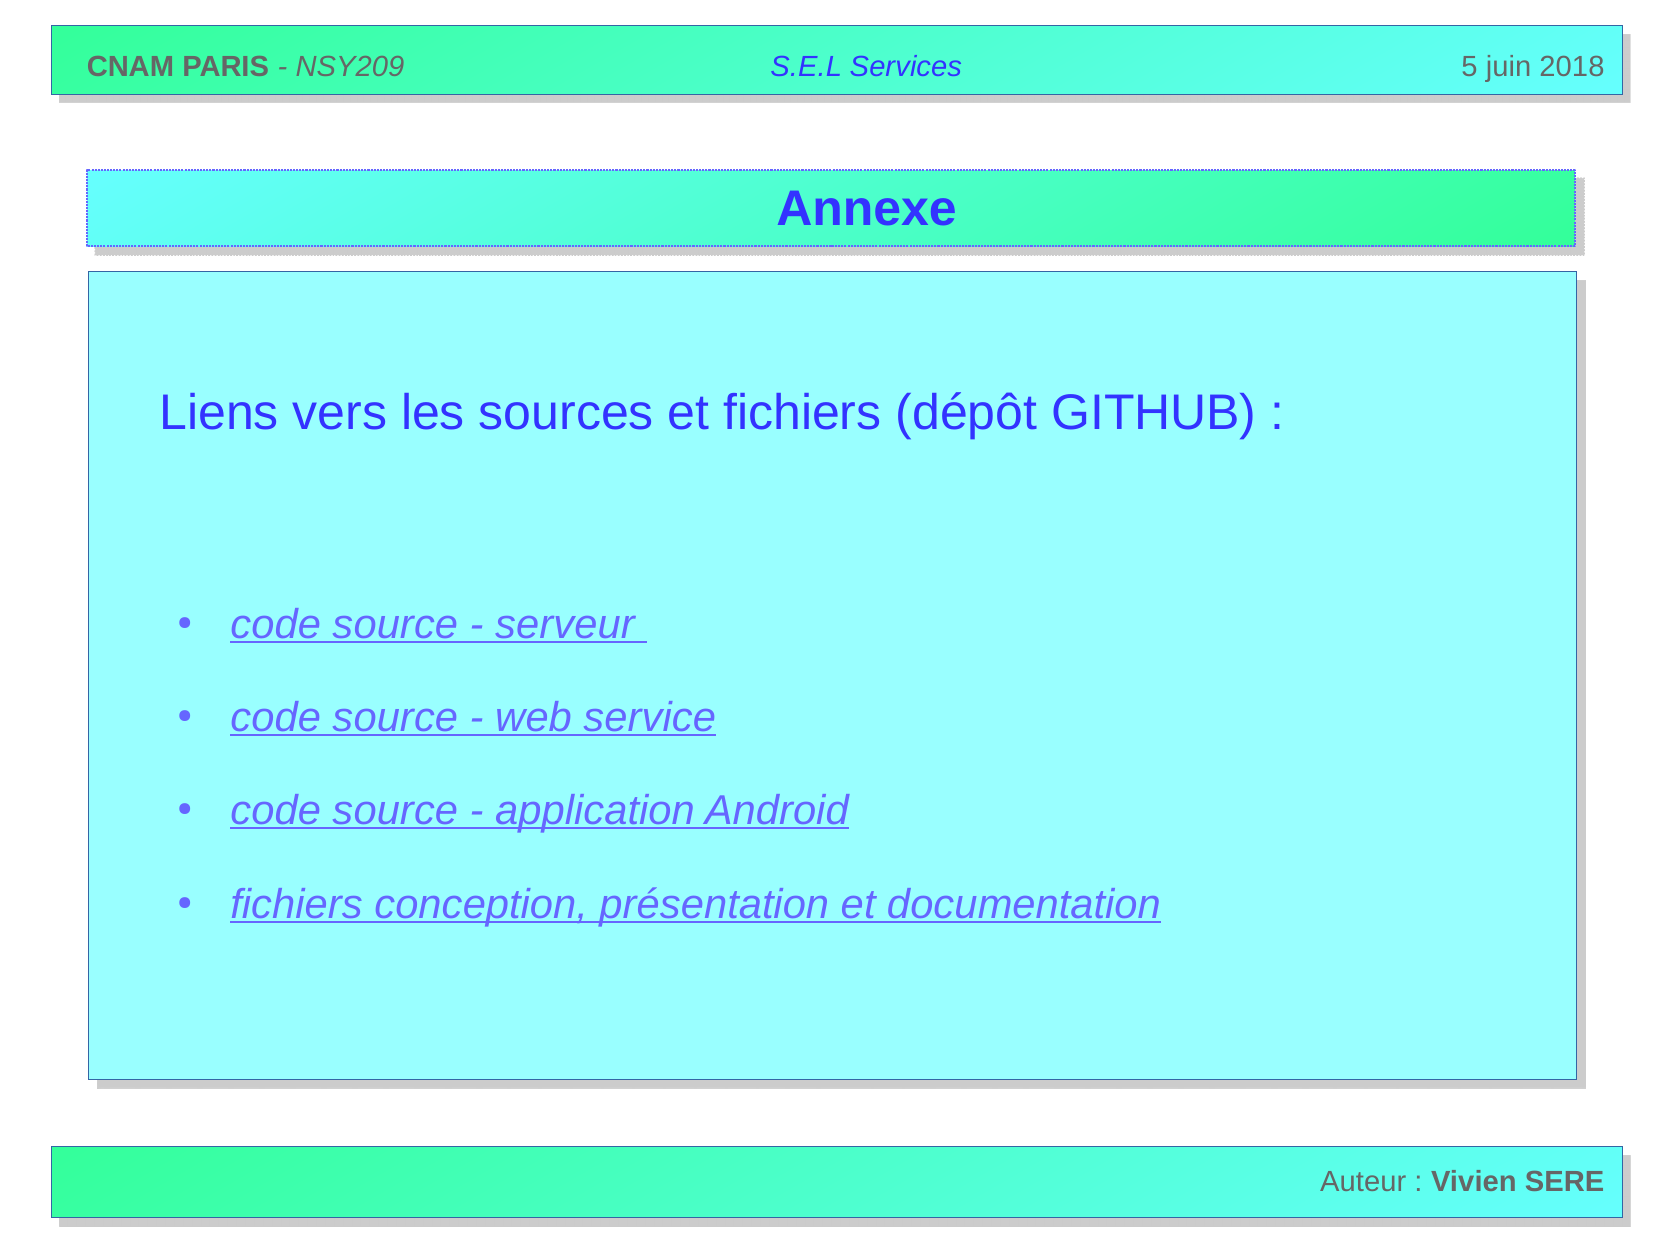

# CNAM PARIS - NSY209
S.E.L Services
5 juin 2018
Annexe
Liens vers les sources et fichiers (dépôt GITHUB) :
code source - serveur
code source - web service
code source - application Android
fichiers conception, présentation et documentation
Auteur : Vivien SERE